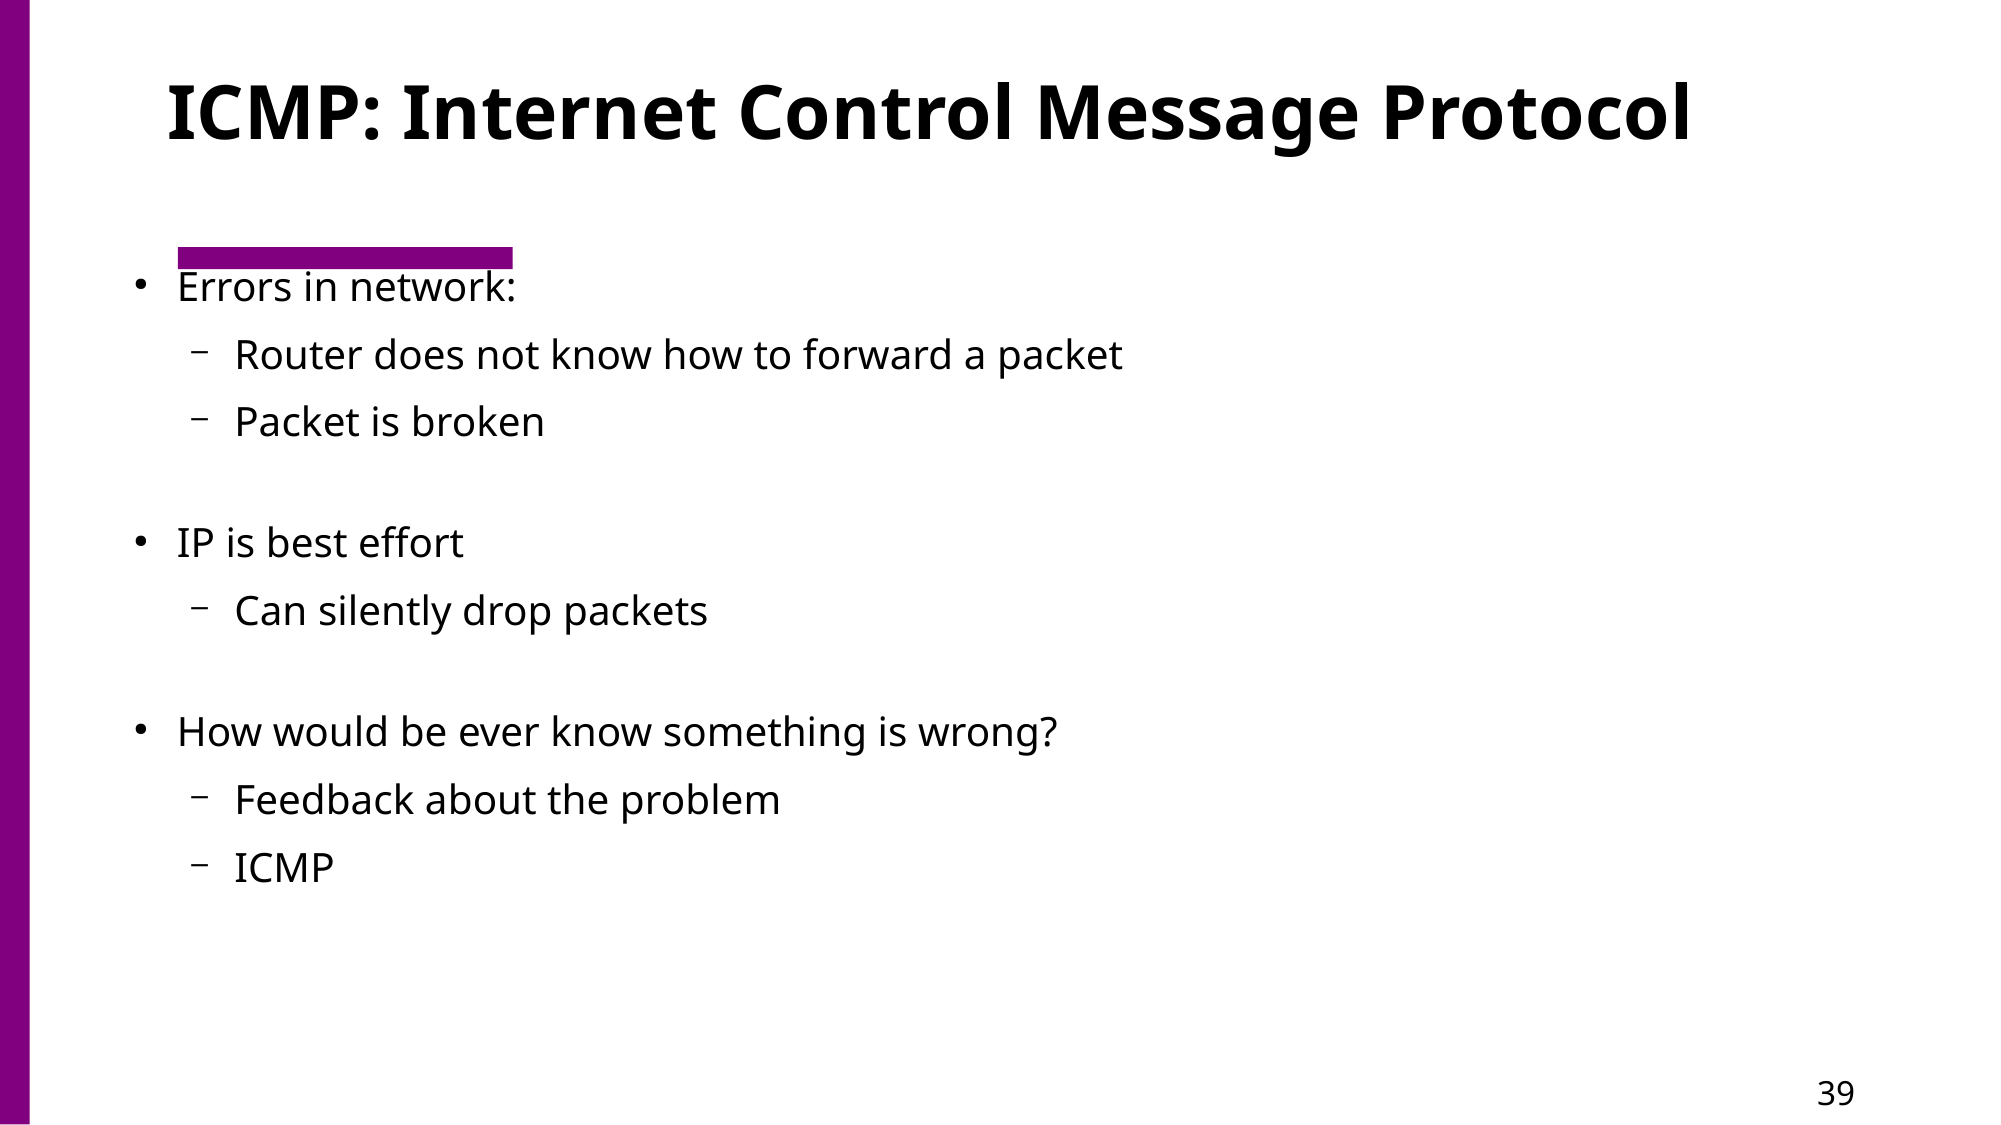

# ICMP: Internet Control Message Protocol
Errors in network:
Router does not know how to forward a packet
Packet is broken
IP is best effort
Can silently drop packets
How would be ever know something is wrong?
Feedback about the problem
ICMP